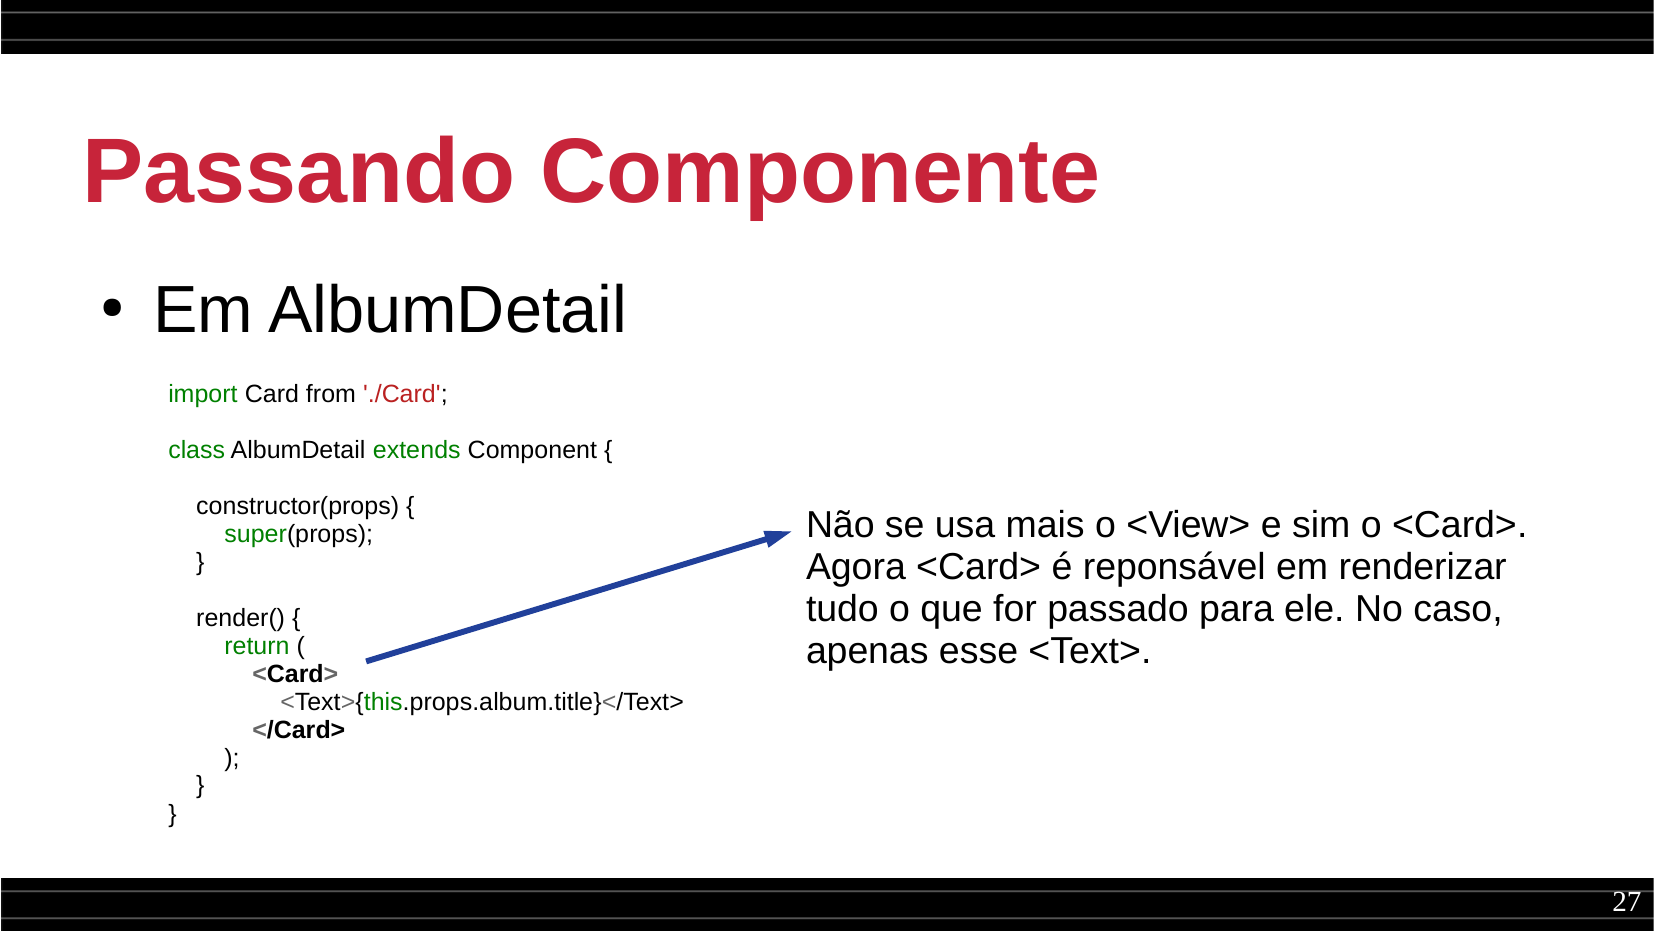

# Passando Componente
Em AlbumDetail
import Card from './Card';
class AlbumDetail extends Component {
 constructor(props) {
 super(props);
 }
 render() {
 return (
 <Card>
 <Text>{this.props.album.title}</Text>
 </Card>
 );
 }
}
Não se usa mais o <View> e sim o <Card>.
Agora <Card> é reponsável em renderizar
tudo o que for passado para ele. No caso,
apenas esse <Text>.